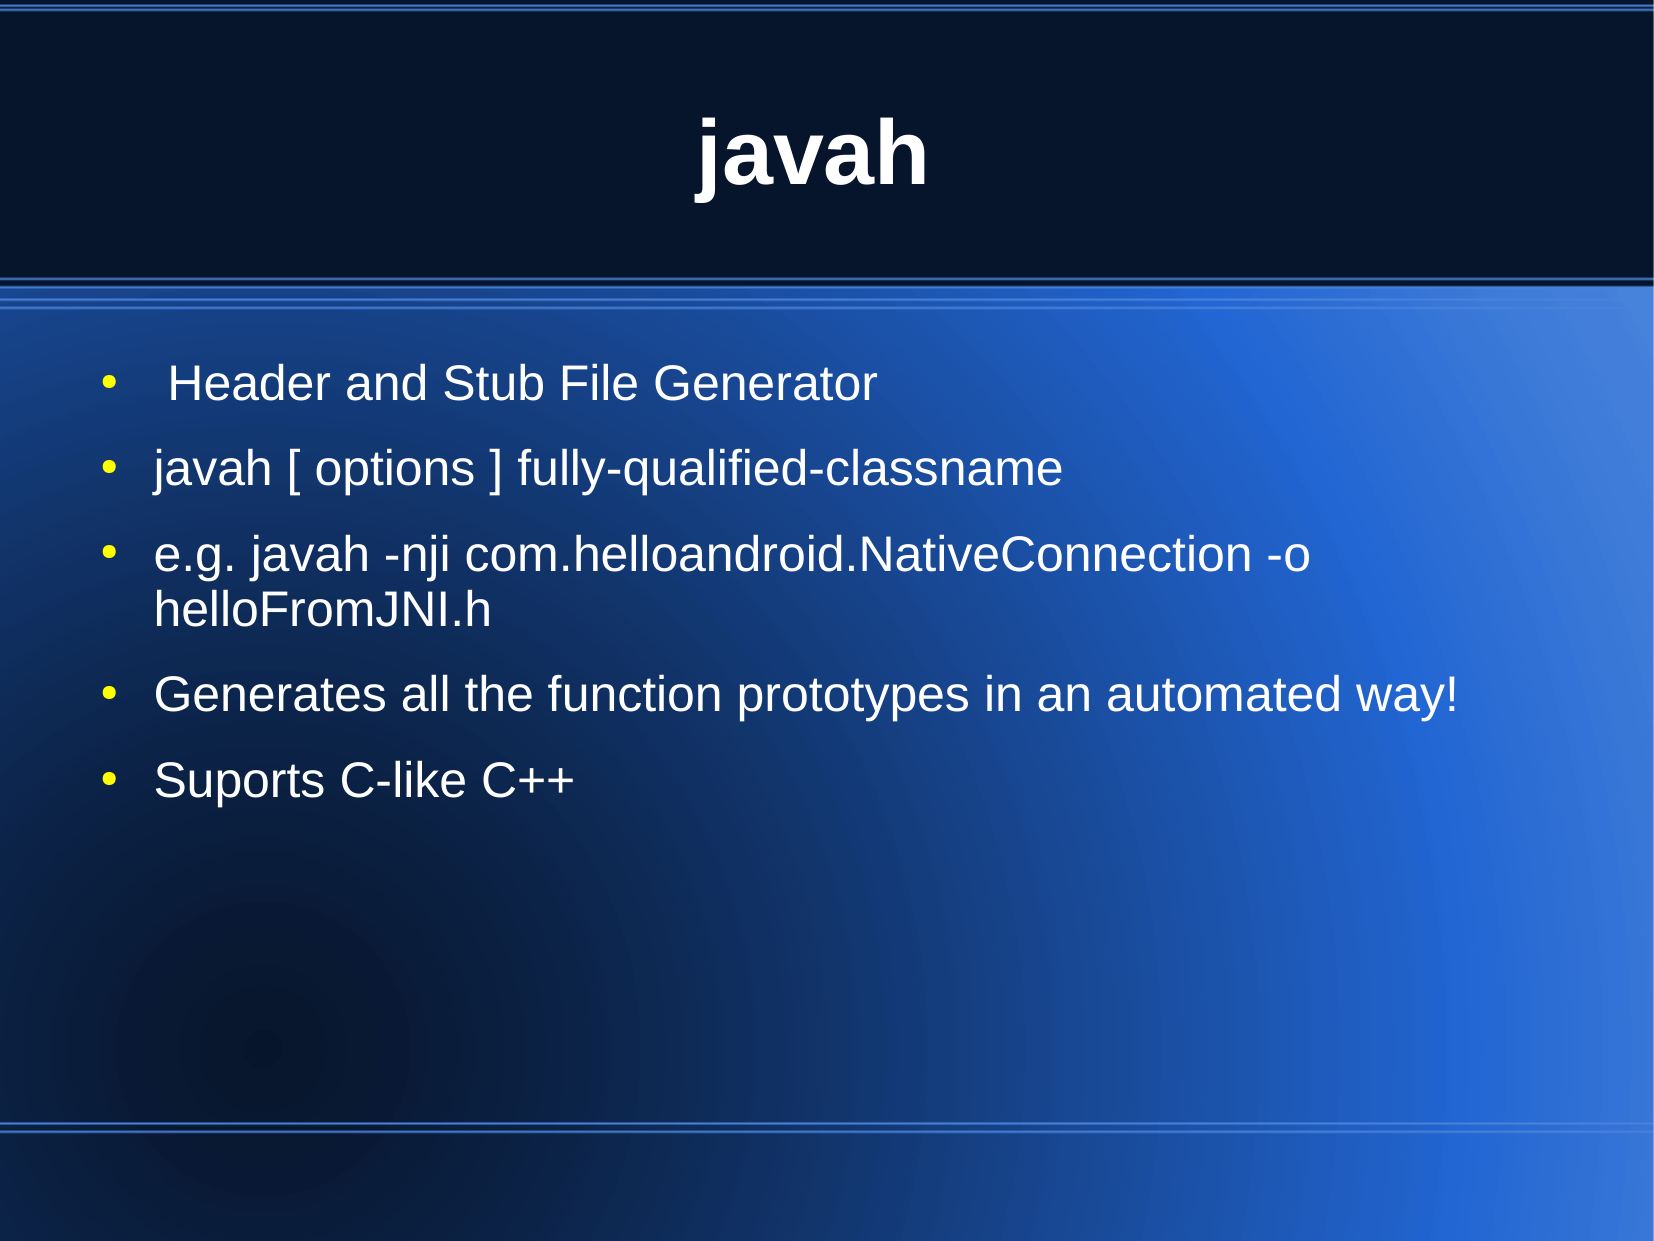

# javah
 Header and Stub File Generator
javah [ options ] fully-qualified-classname
e.g. javah -nji com.helloandroid.NativeConnection -o helloFromJNI.h
Generates all the function prototypes in an automated way!
Suports C-like C++